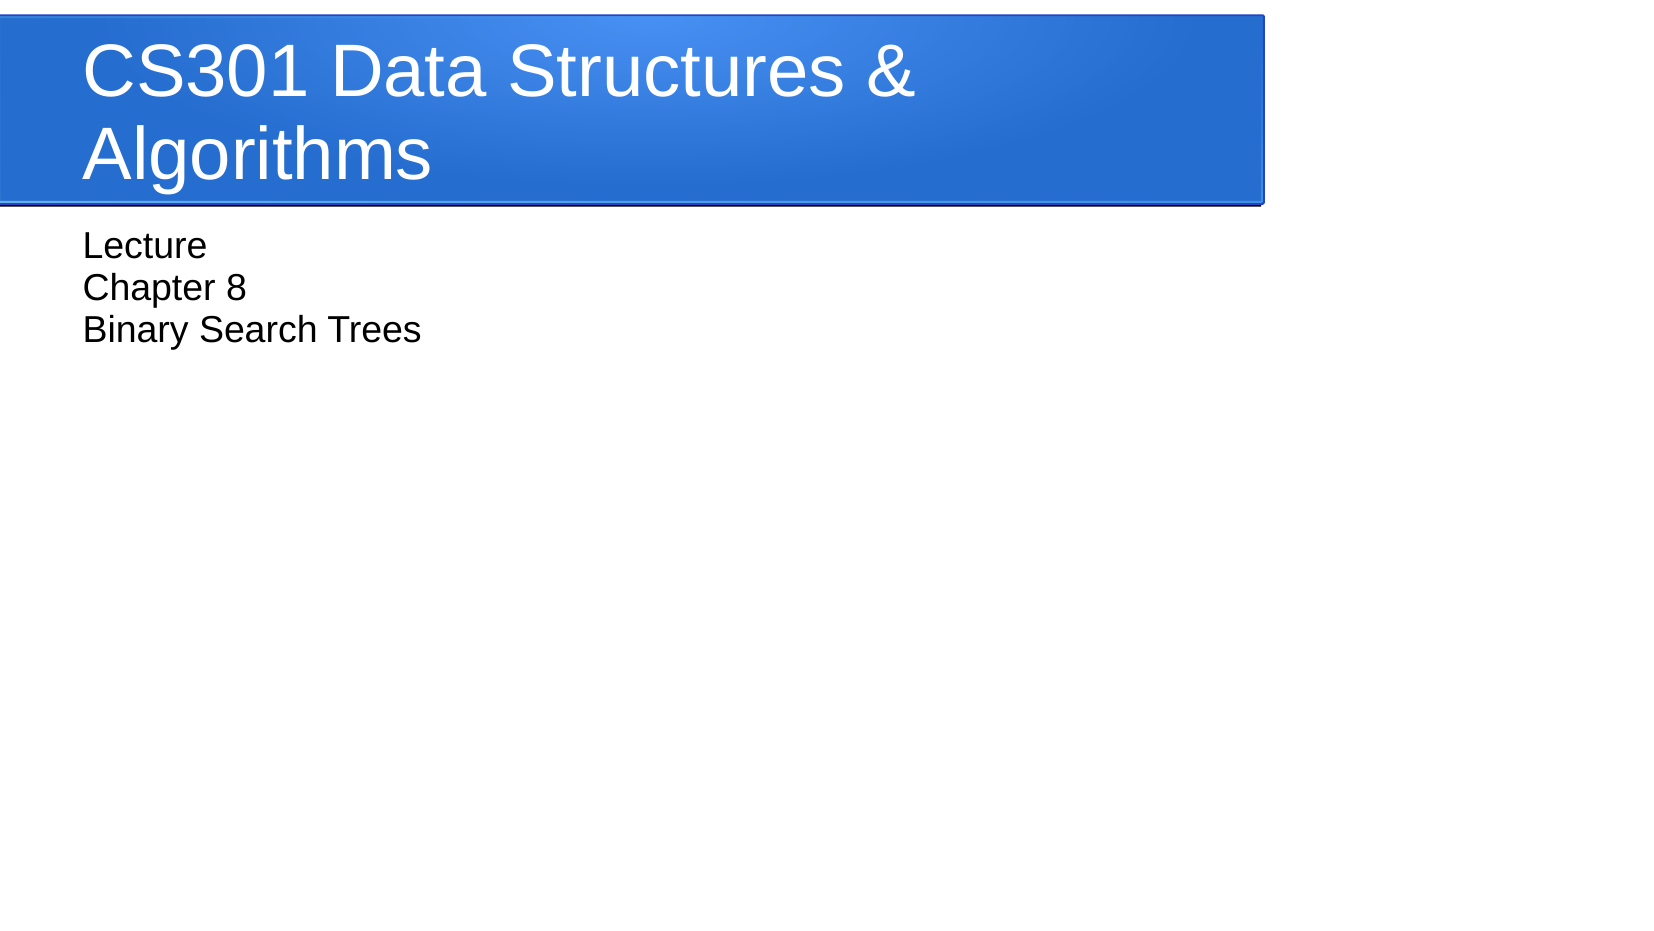

# CS301 Data Structures & Algorithms
Lecture
Chapter 8
Binary Search Trees